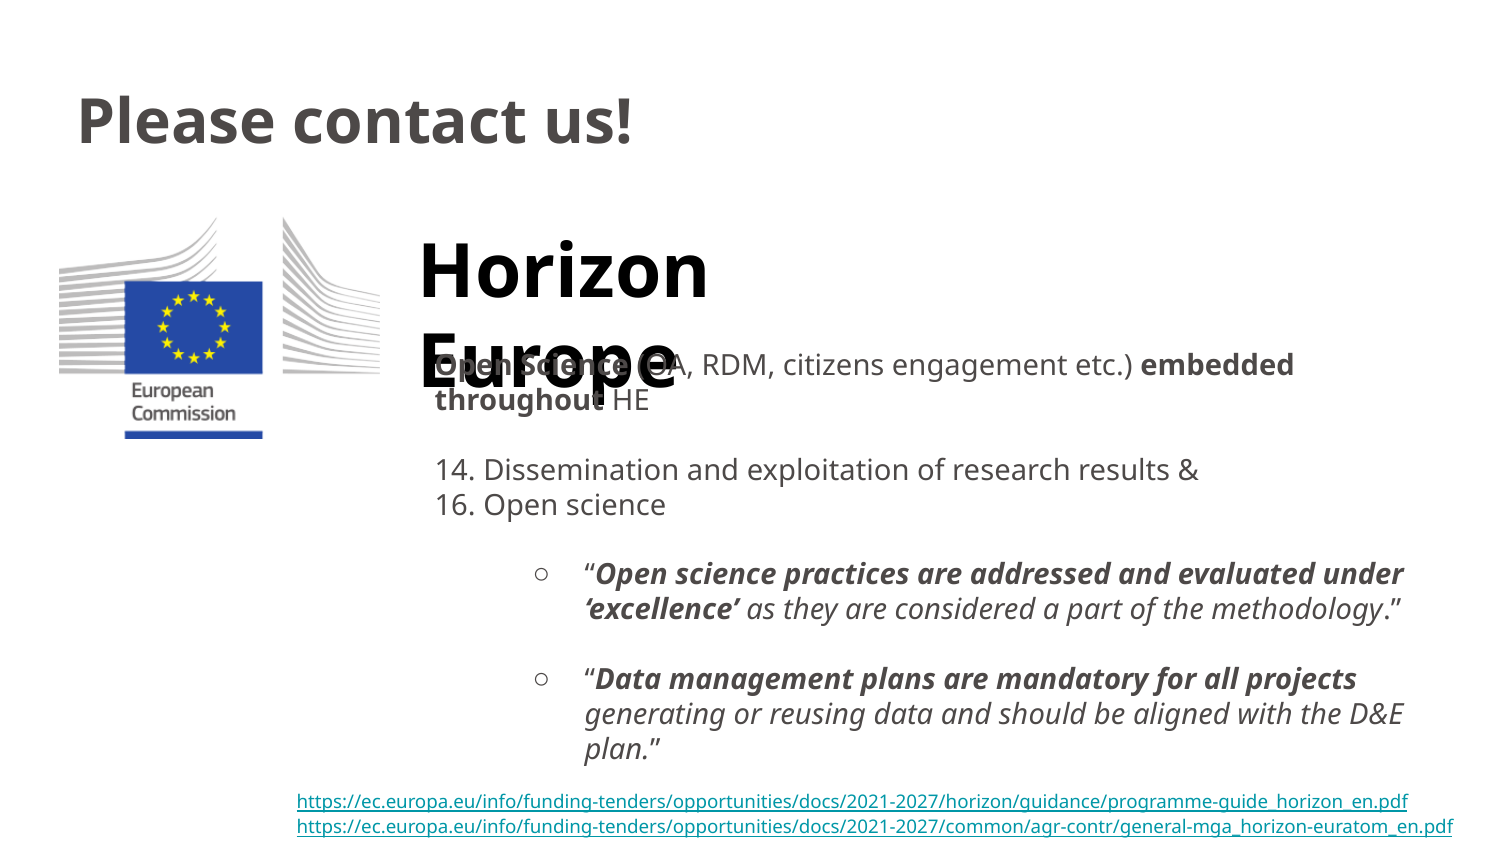

# Please contact us!
Horizon Europe
Open Science (OA, RDM, citizens engagement etc.) embedded throughout HE
14. Dissemination and exploitation of research results &
16. Open science
“Open science practices are addressed and evaluated under ‘excellence’ as they are considered a part of the methodology.”
“Data management plans are mandatory for all projects generating or reusing data and should be aligned with the D&E plan.”
https://ec.europa.eu/info/funding-tenders/opportunities/docs/2021-2027/horizon/guidance/programme-guide_horizon_en.pdf
https://ec.europa.eu/info/funding-tenders/opportunities/docs/2021-2027/common/agr-contr/general-mga_horizon-euratom_en.pdf